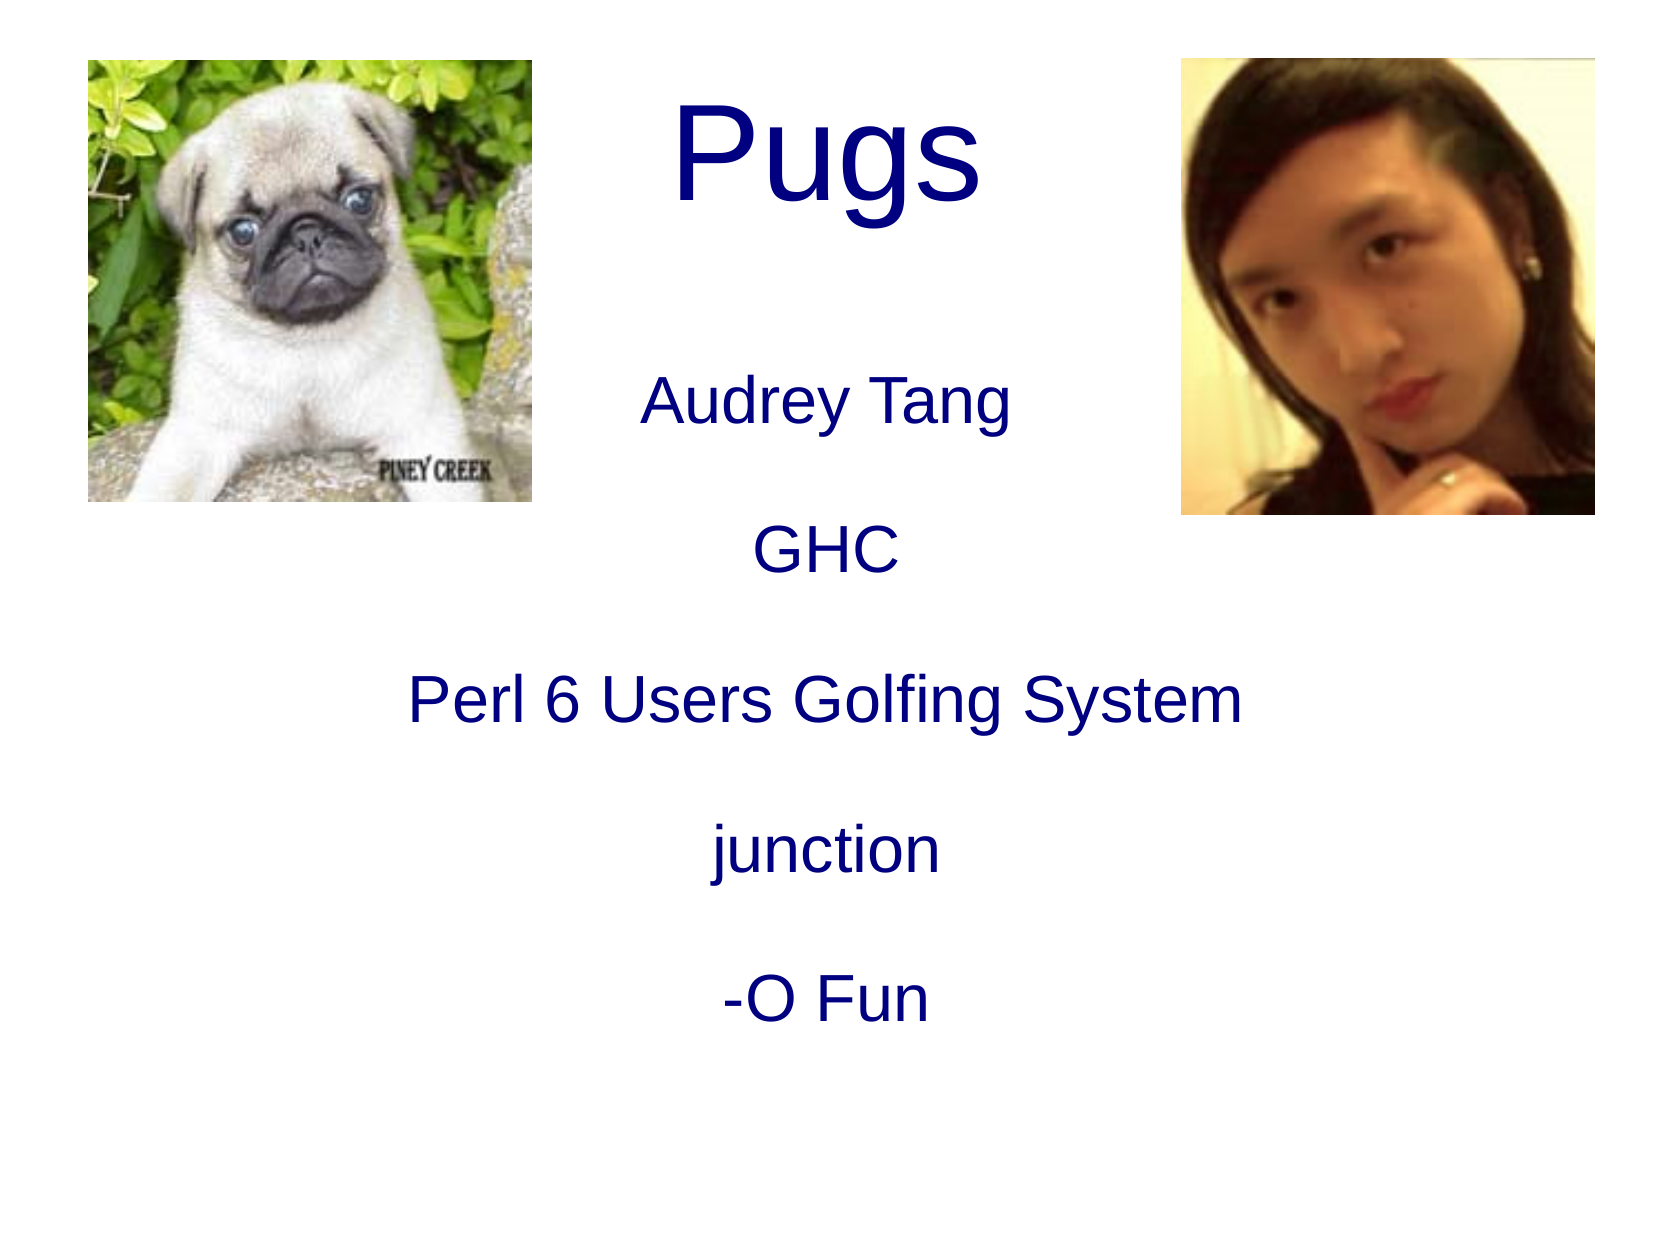

# Pugs
Audrey Tang
GHC
Perl 6 Users Golfing System
junction
-O Fun